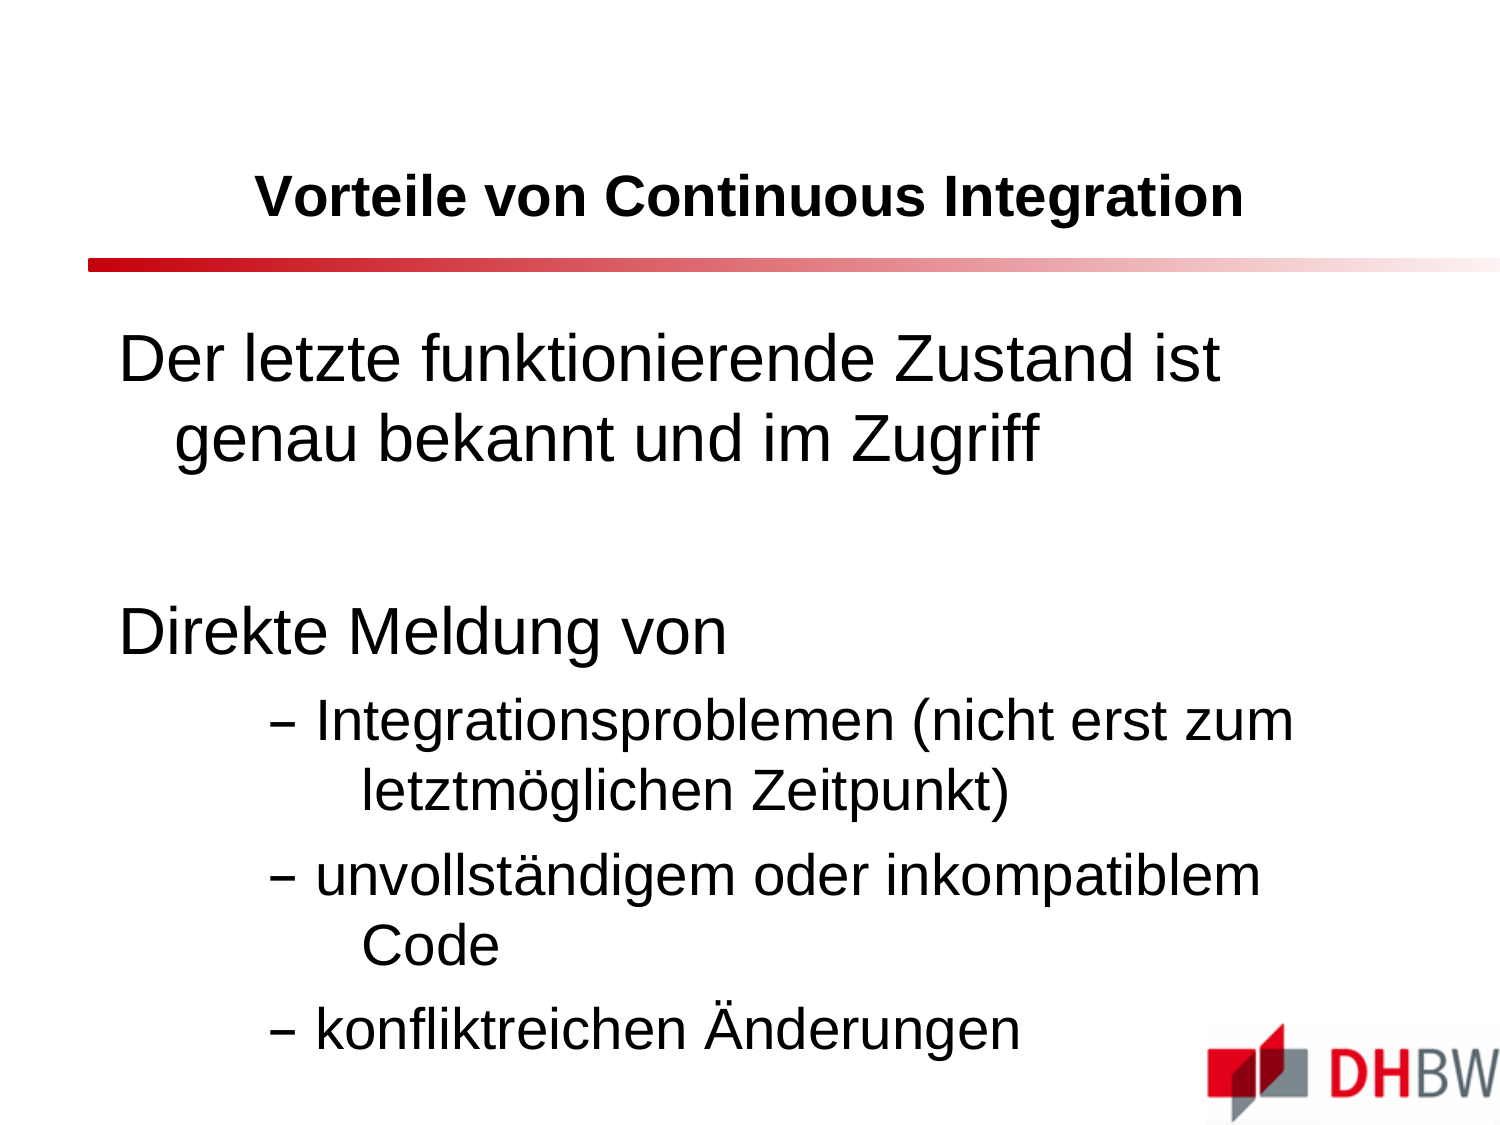

# Vorteile von Continuous Integration
Der letzte funktionierende Zustand ist
genau bekannt und im Zugriff
Direkte Meldung von
Integrationsproblemen (nicht erst zum letztmöglichen Zeitpunkt)
unvollständigem oder inkompatiblem Code
konfliktreichen Änderungen